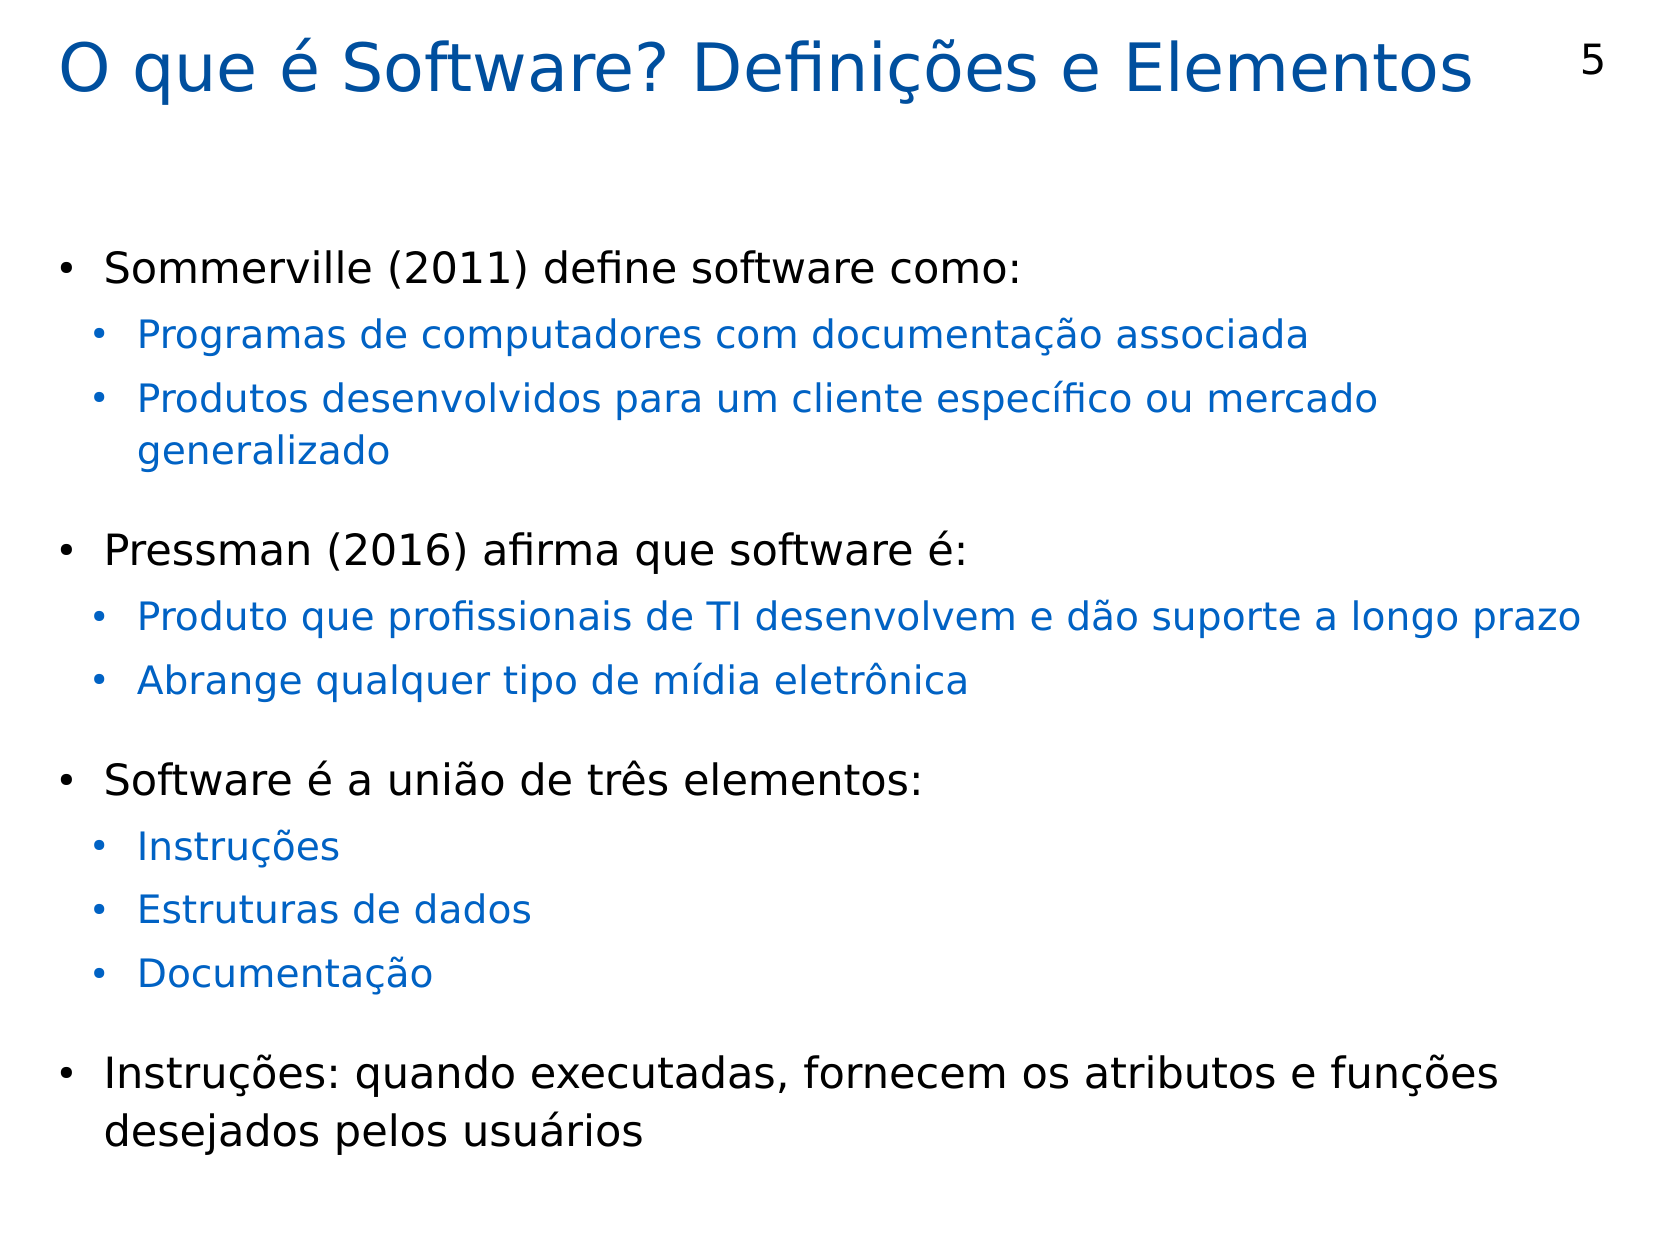

# O que é Software? Definições e Elementos
5
Sommerville (2011) define software como:
Programas de computadores com documentação associada
Produtos desenvolvidos para um cliente específico ou mercado generalizado
Pressman (2016) afirma que software é:
Produto que profissionais de TI desenvolvem e dão suporte a longo prazo
Abrange qualquer tipo de mídia eletrônica
Software é a união de três elementos:
Instruções
Estruturas de dados
Documentação
Instruções: quando executadas, fornecem os atributos e funções desejados pelos usuários